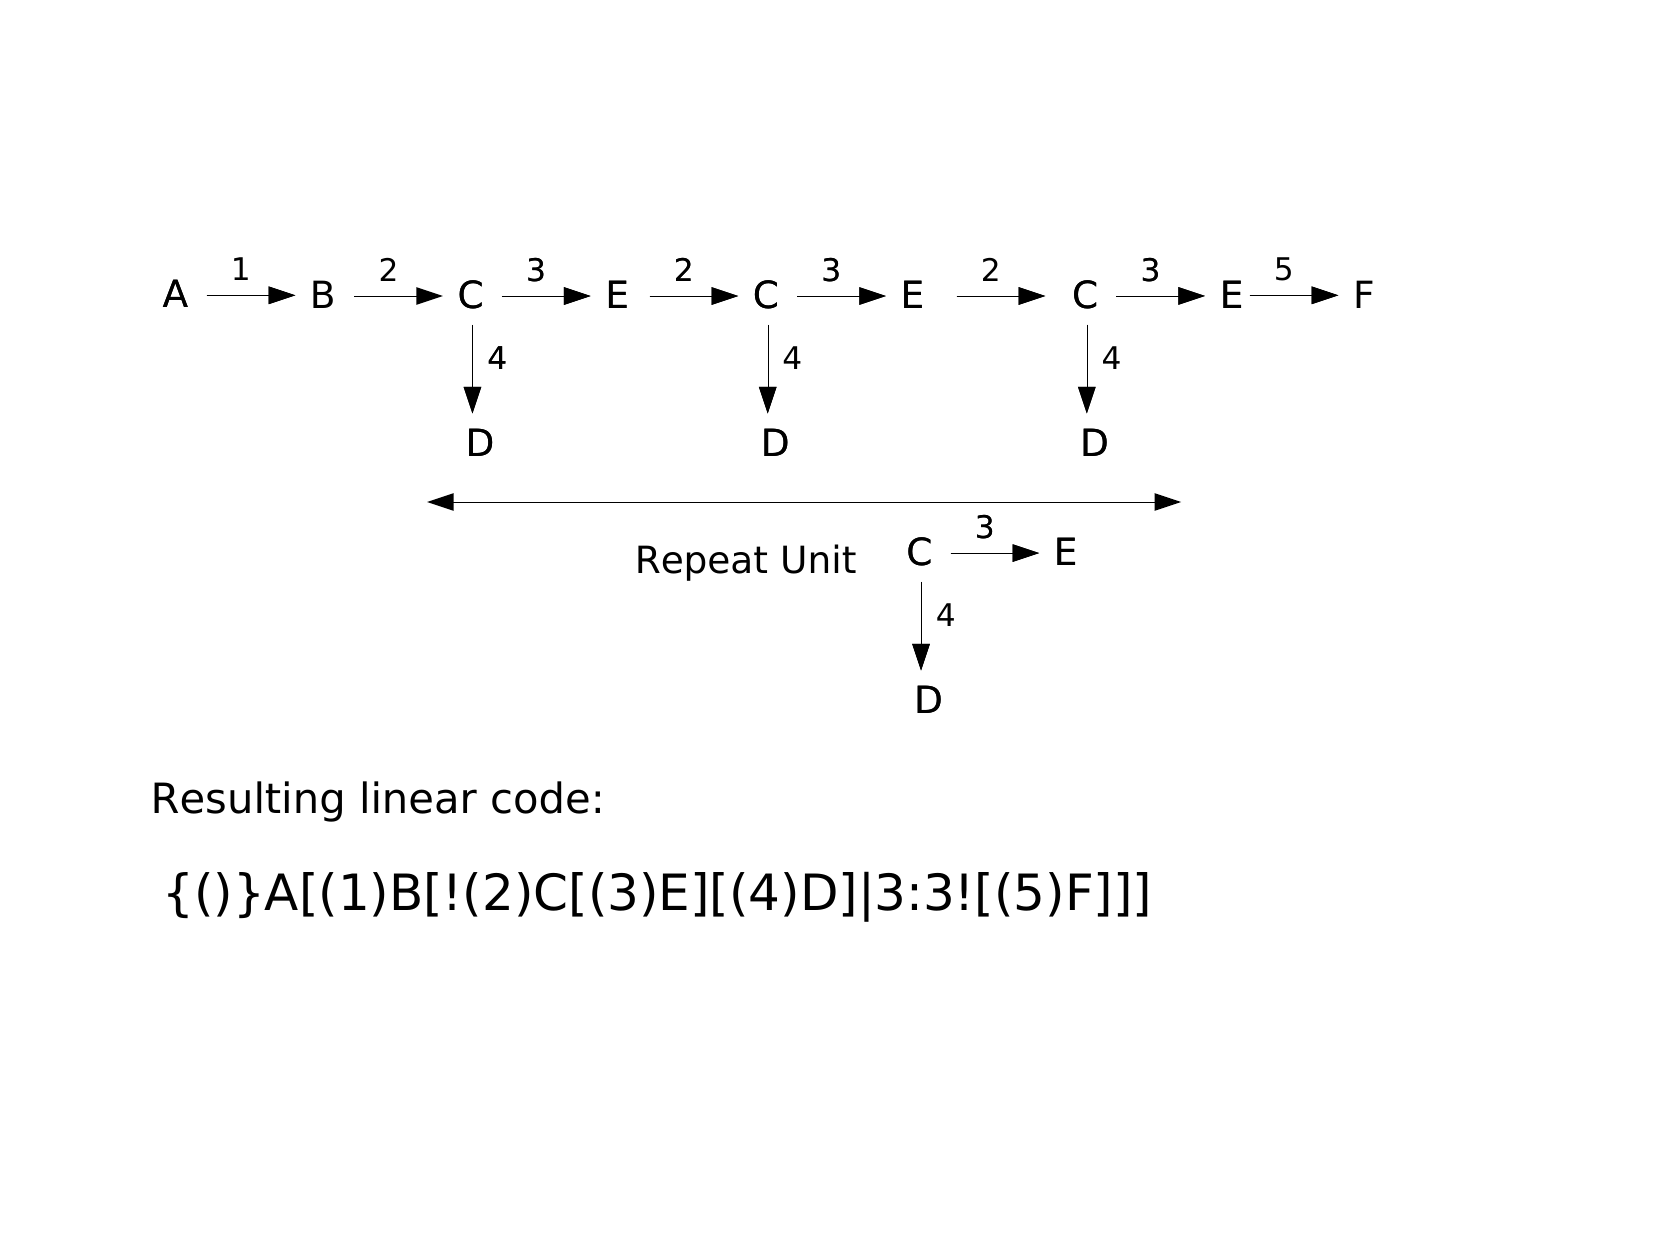

1
5
3
2
3
2
3
2
3
3
2
3
A
A
C
E
B
C
E
C
E
C
E
F
C
E
C
E
4
4
4
4
D
D
D
D
D
D
3
3
C
E
C
E
Repeat Unit
4
D
D
Resulting linear code:
{()}A[(1)B[!(2)C[(3)E][(4)D]|3:3![(5)F]]]